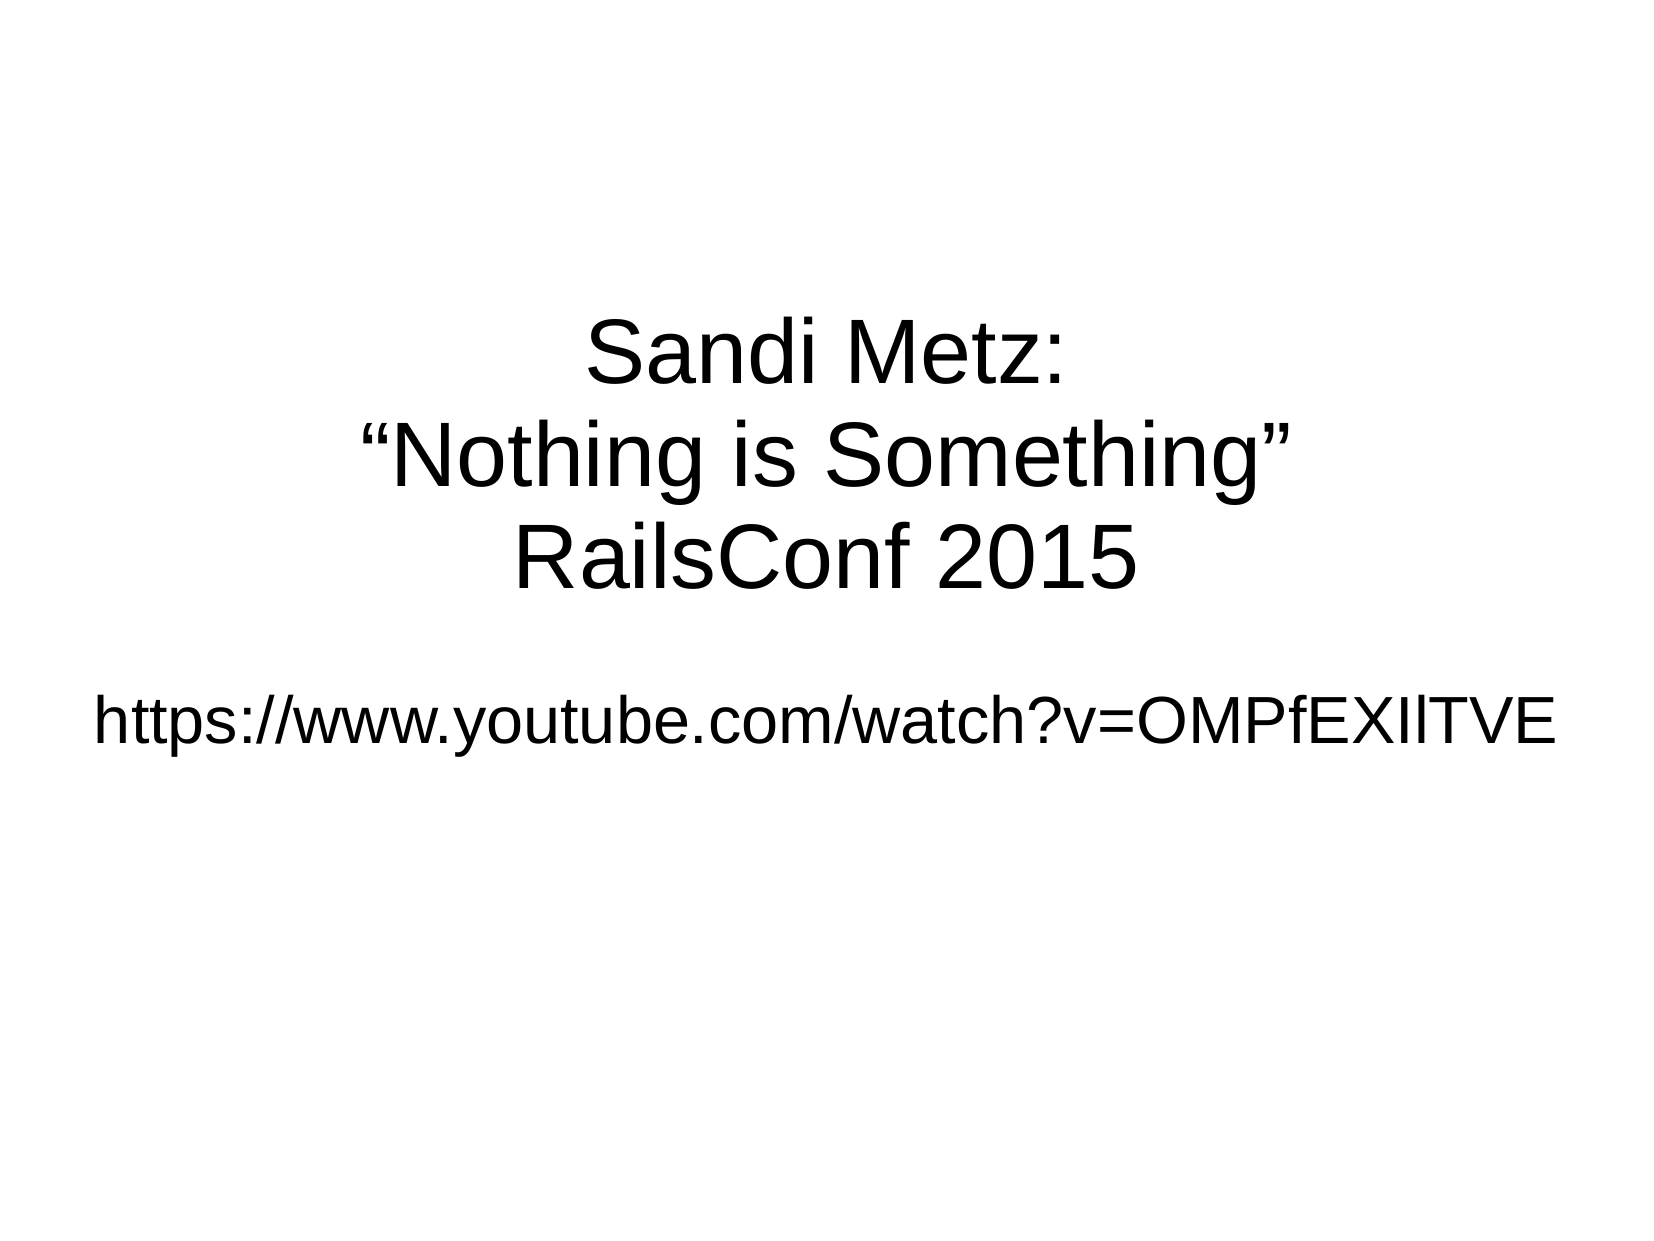

# Sandi Metz:
“Nothing is Something”
RailsConf 2015
https://www.youtube.com/watch?v=OMPfEXIlTVE